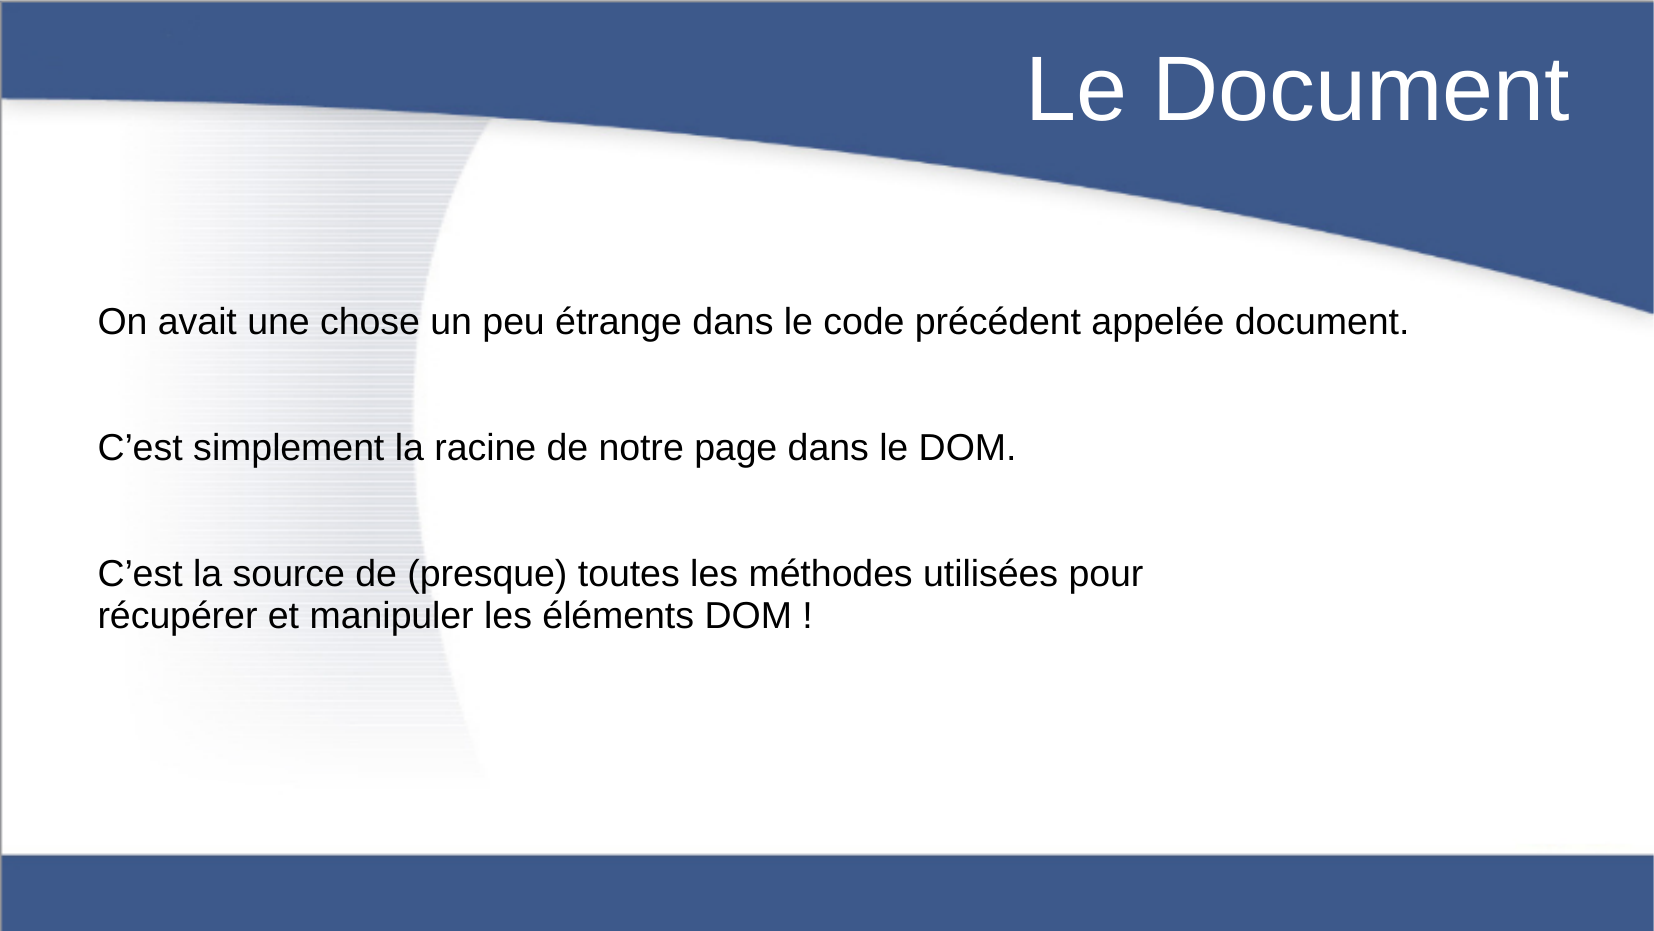

# Le Document
On avait une chose un peu étrange dans le code précédent appelée document.
C’est simplement la racine de notre page dans le DOM.
C’est la source de (presque) toutes les méthodes utilisées pour
récupérer et manipuler les éléments DOM !